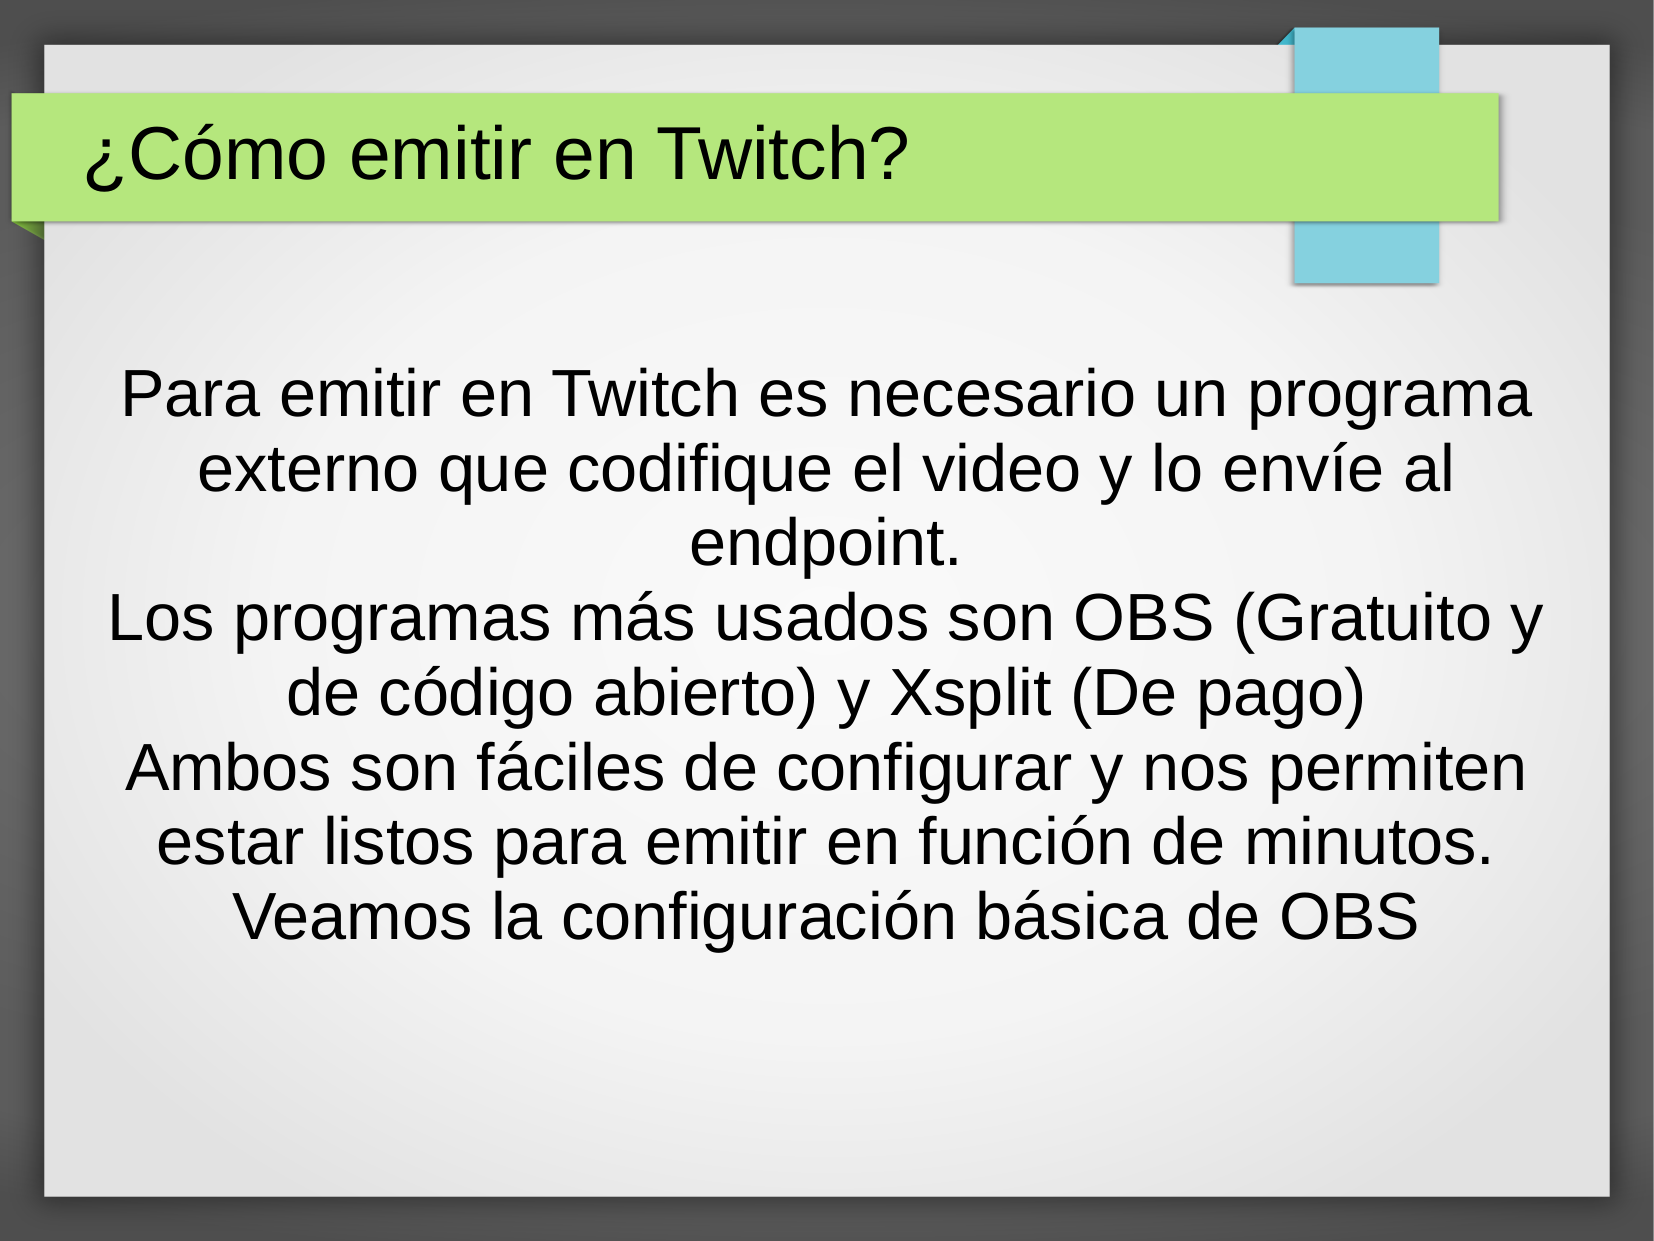

# ¿Cómo emitir en Twitch?
Para emitir en Twitch es necesario un programa externo que codifique el video y lo envíe al endpoint.
Los programas más usados son OBS (Gratuito y de código abierto) y Xsplit (De pago)
Ambos son fáciles de configurar y nos permiten estar listos para emitir en función de minutos. Veamos la configuración básica de OBS